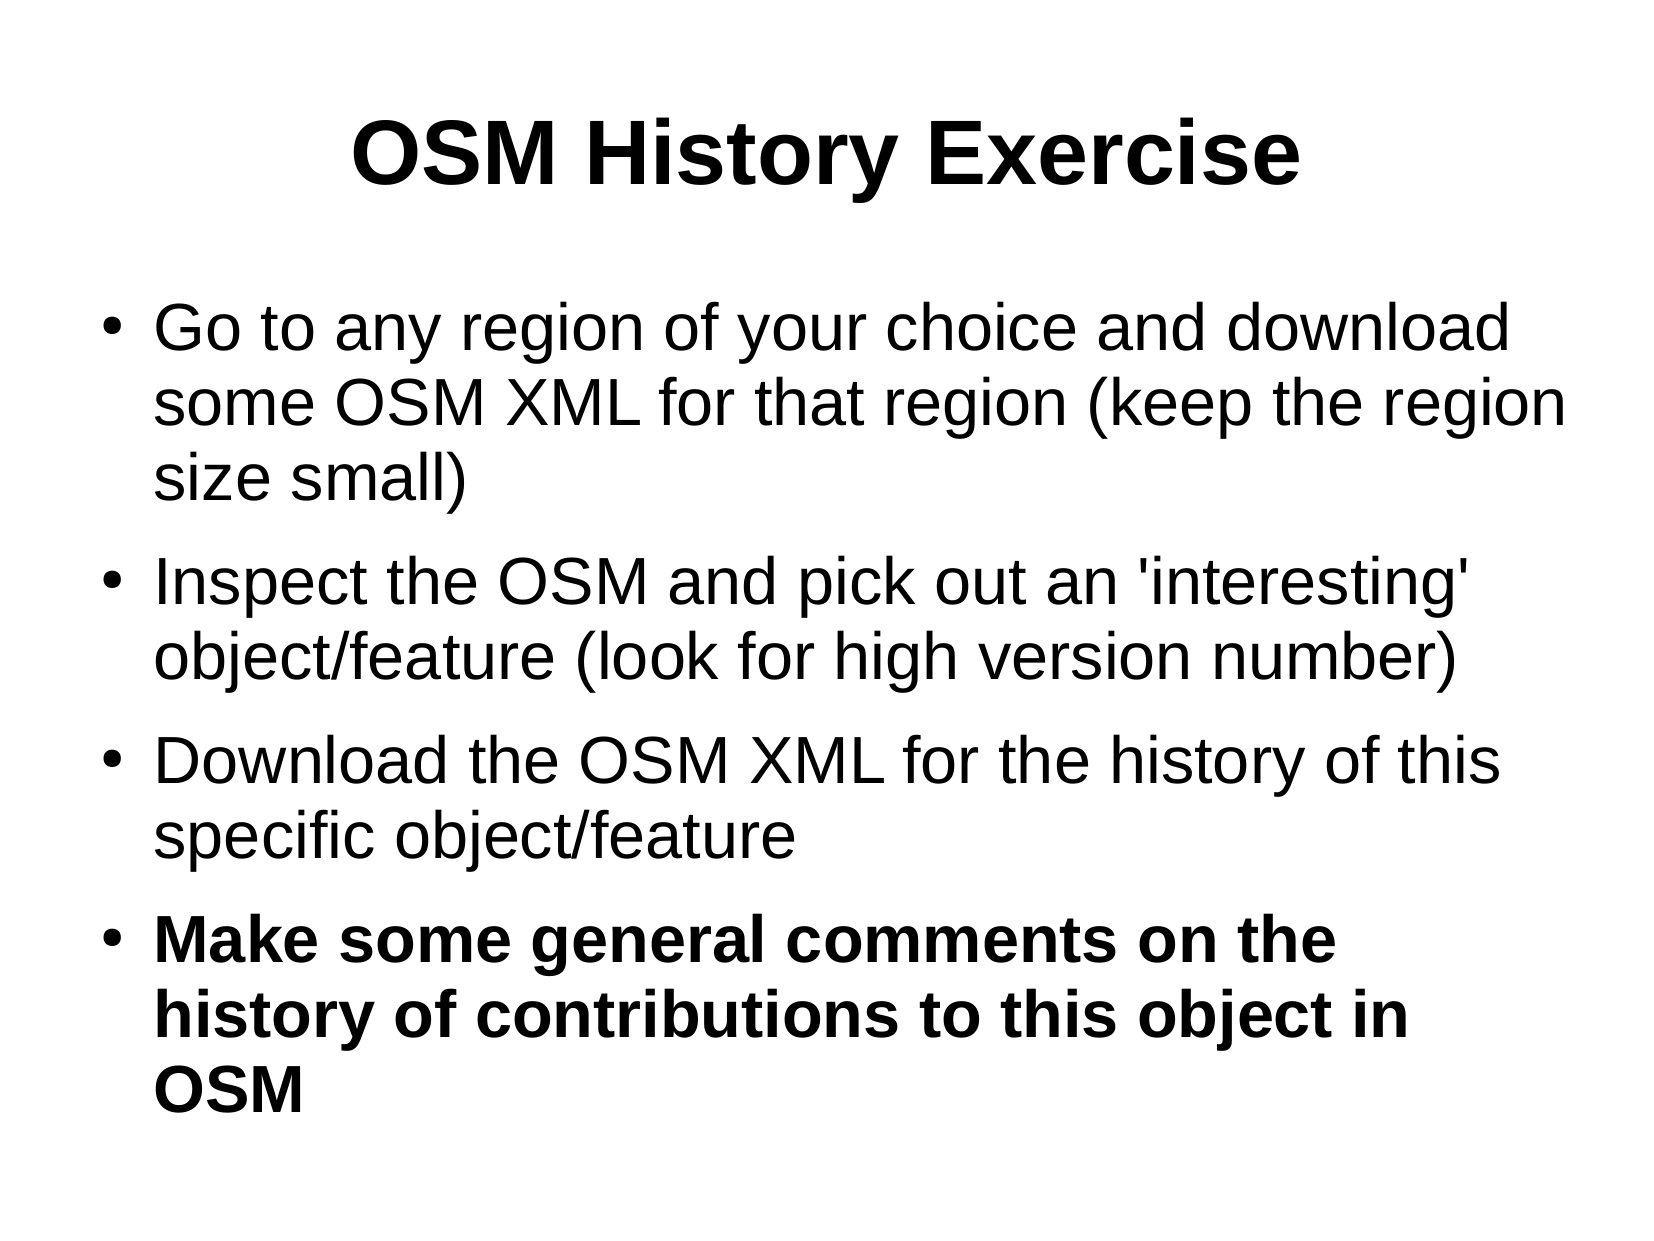

# OSM History Exercise
Go to any region of your choice and download some OSM XML for that region (keep the region size small)
Inspect the OSM and pick out an 'interesting' object/feature (look for high version number)
Download the OSM XML for the history of this specific object/feature
Make some general comments on the history of contributions to this object in OSM